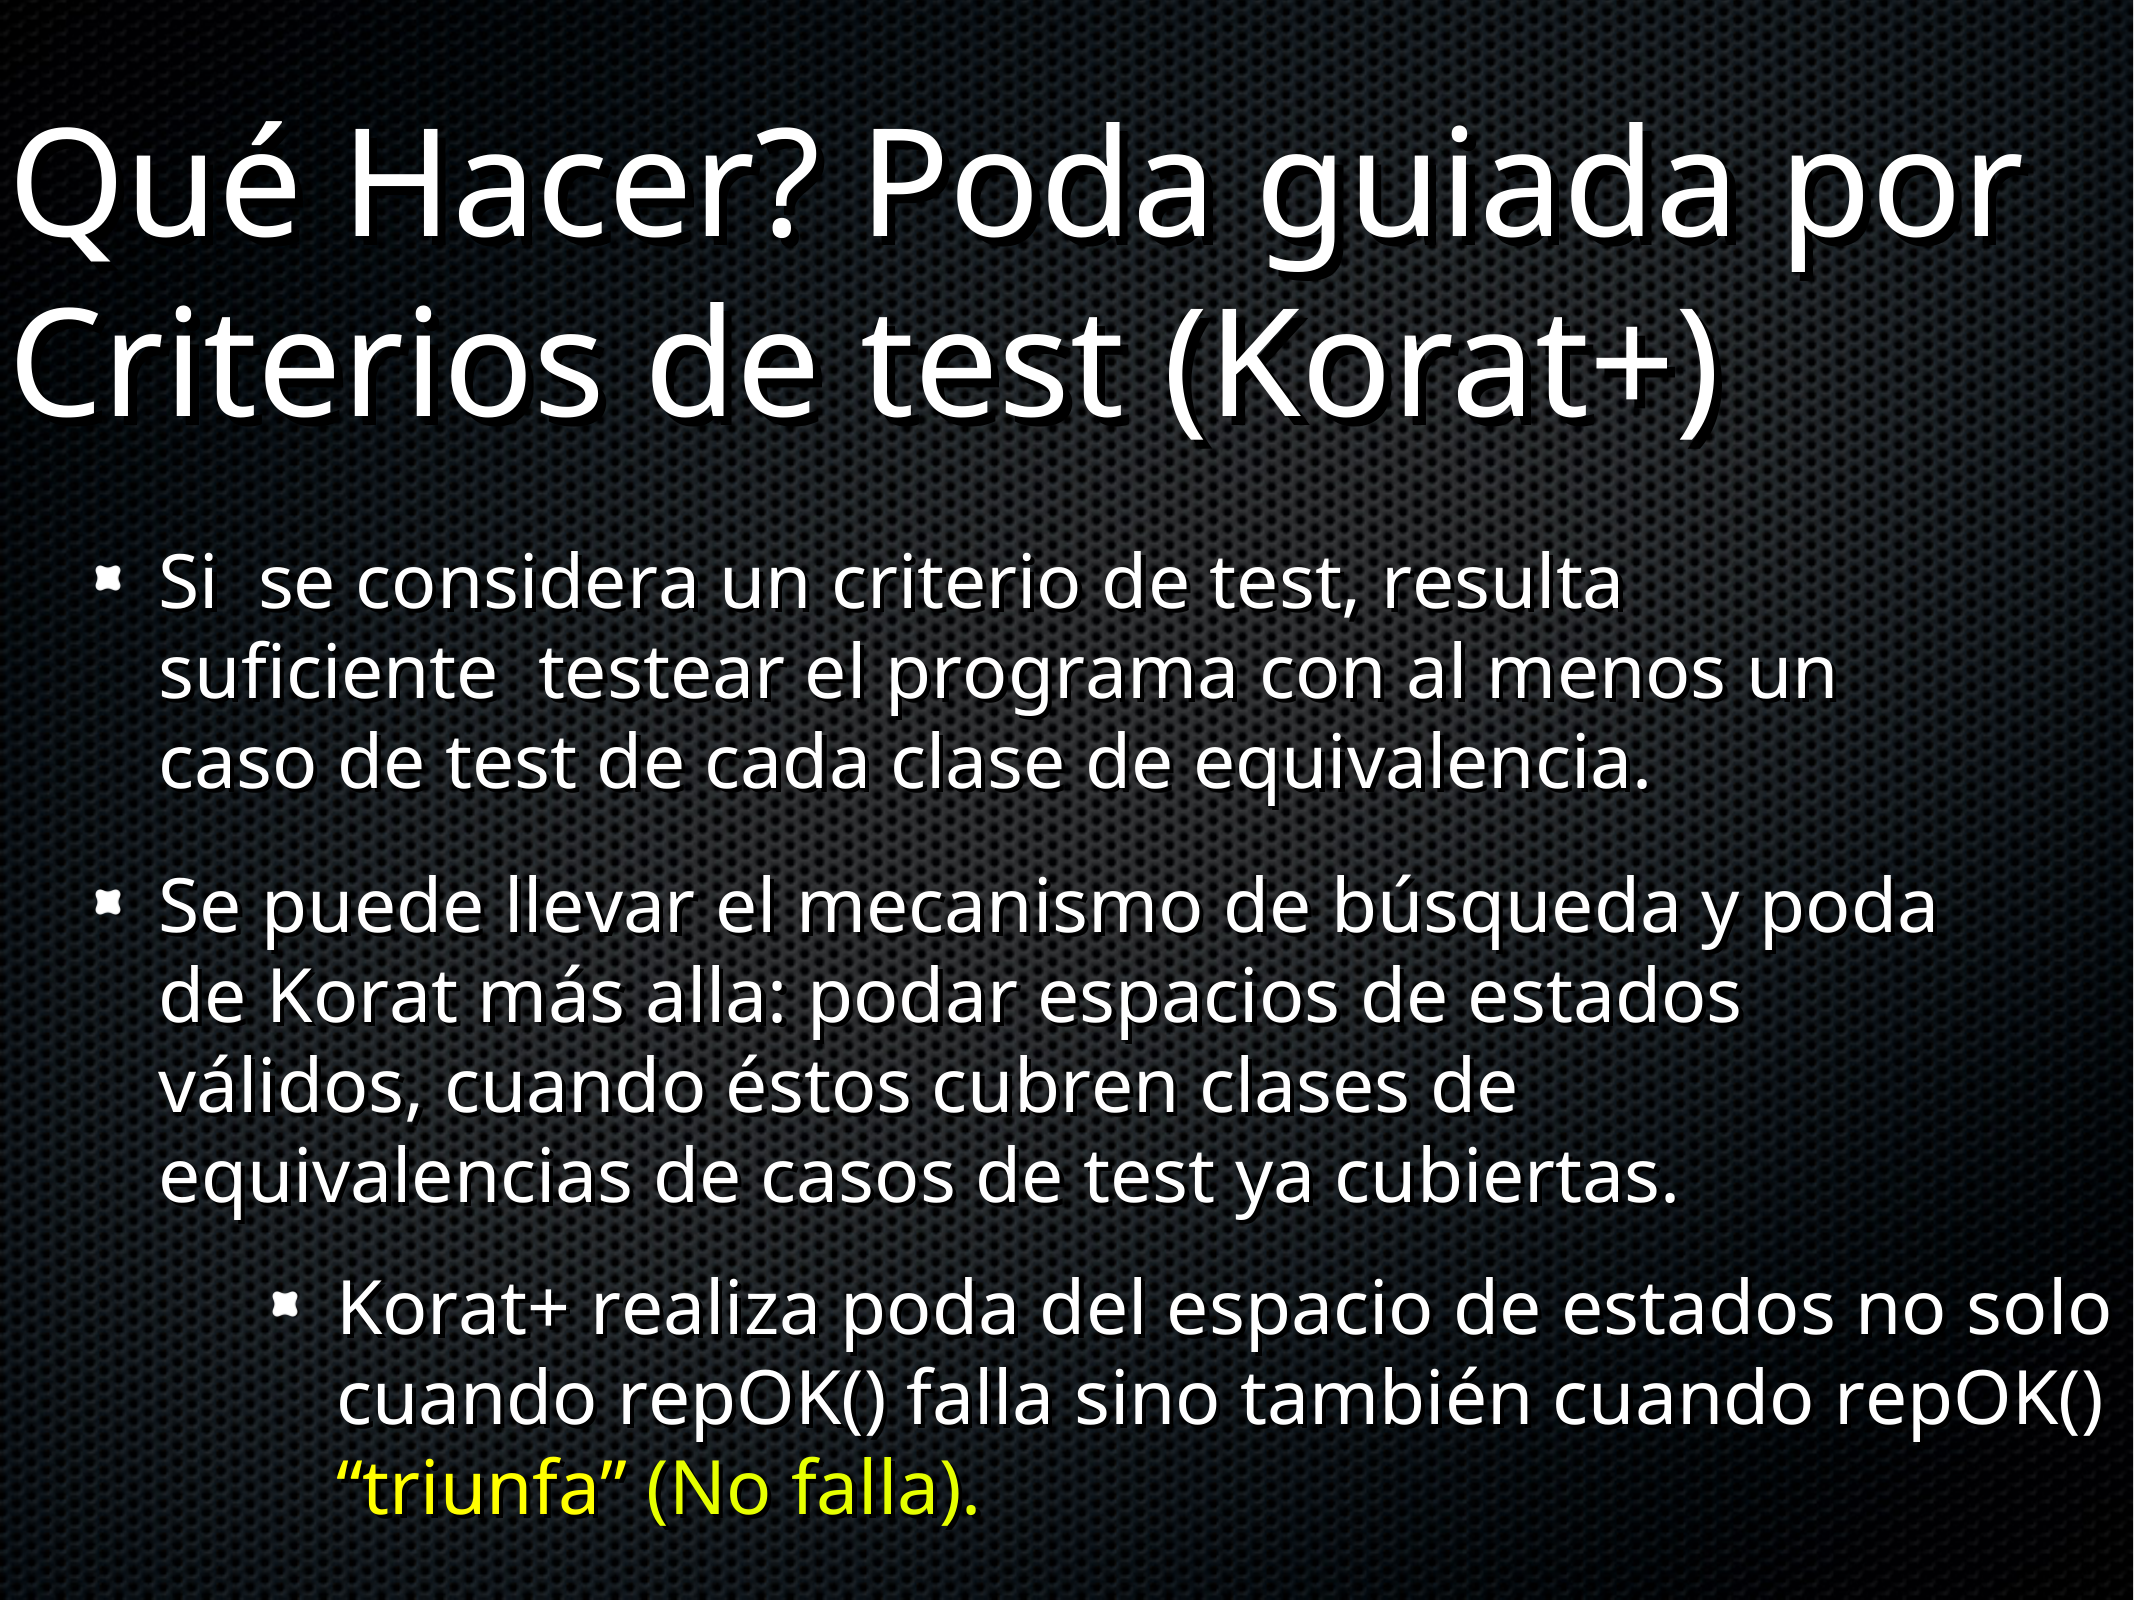

# Qué Hacer? Poda guiada por Criterios de test (Korat+)
Si se considera un criterio de test, resulta suficiente testear el programa con al menos un caso de test de cada clase de equivalencia.
Se puede llevar el mecanismo de búsqueda y poda de Korat más alla: podar espacios de estados válidos, cuando éstos cubren clases de equivalencias de casos de test ya cubiertas.
Korat+ realiza poda del espacio de estados no solo cuando repOK() falla sino también cuando repOK() “triunfa” (No falla).